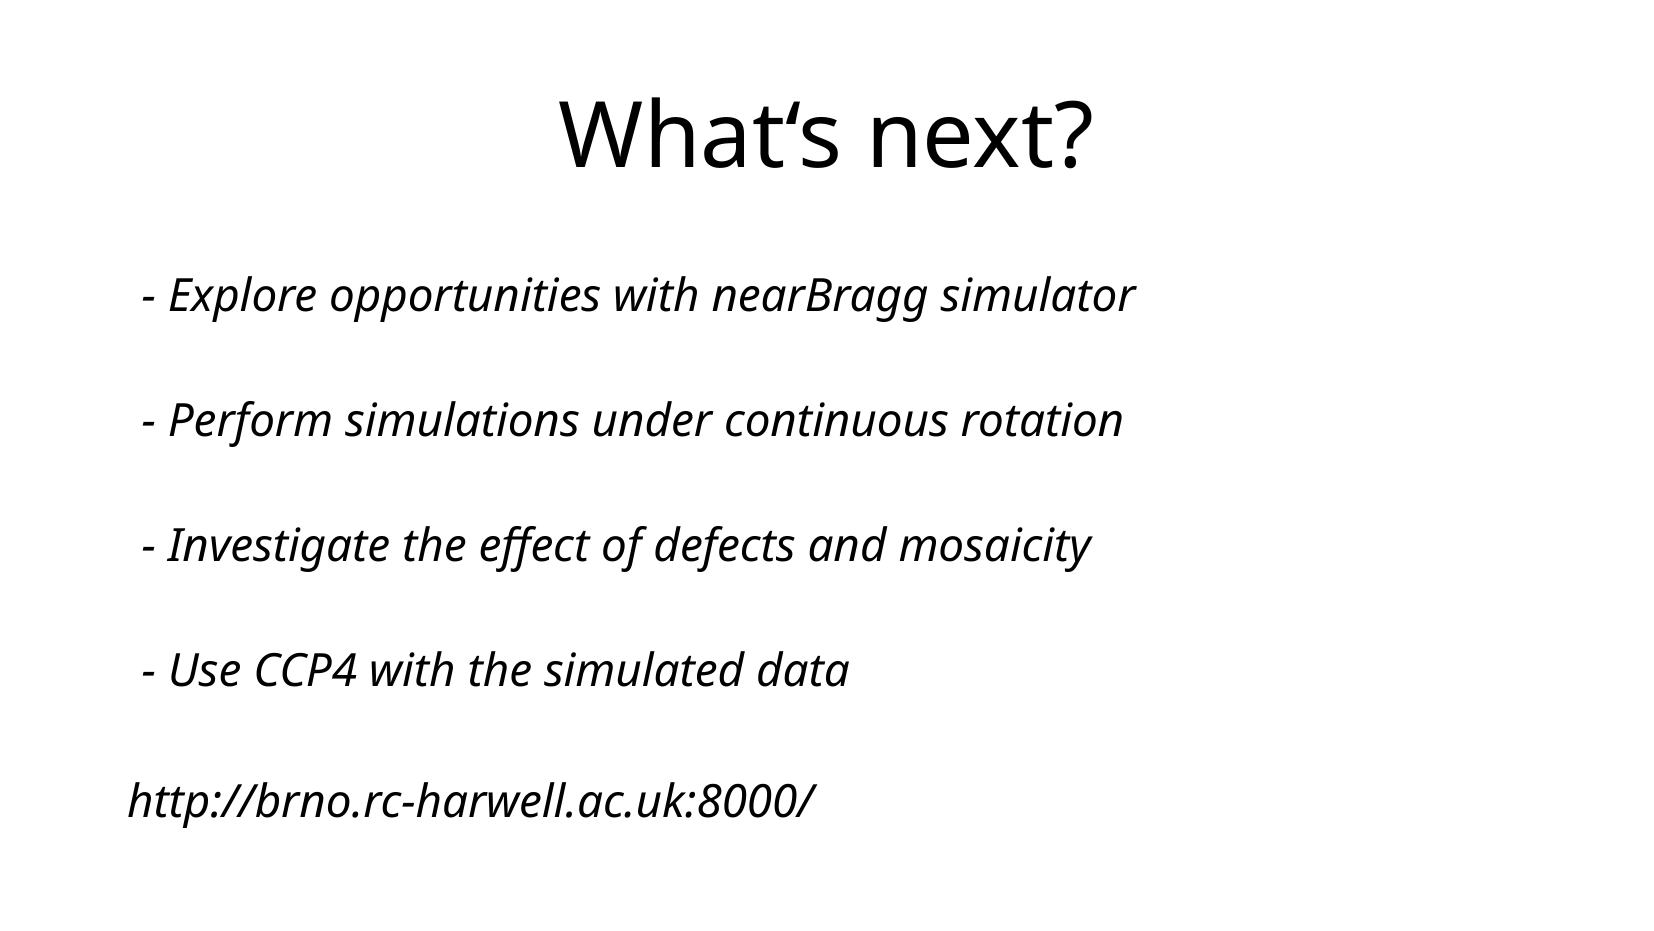

# What‘s next?
- Explore opportunities with nearBragg simulator
- Perform simulations under continuous rotation
- Investigate the effect of defects and mosaicity
- Use CCP4 with the simulated data
http://brno.rc-harwell.ac.uk:8000/